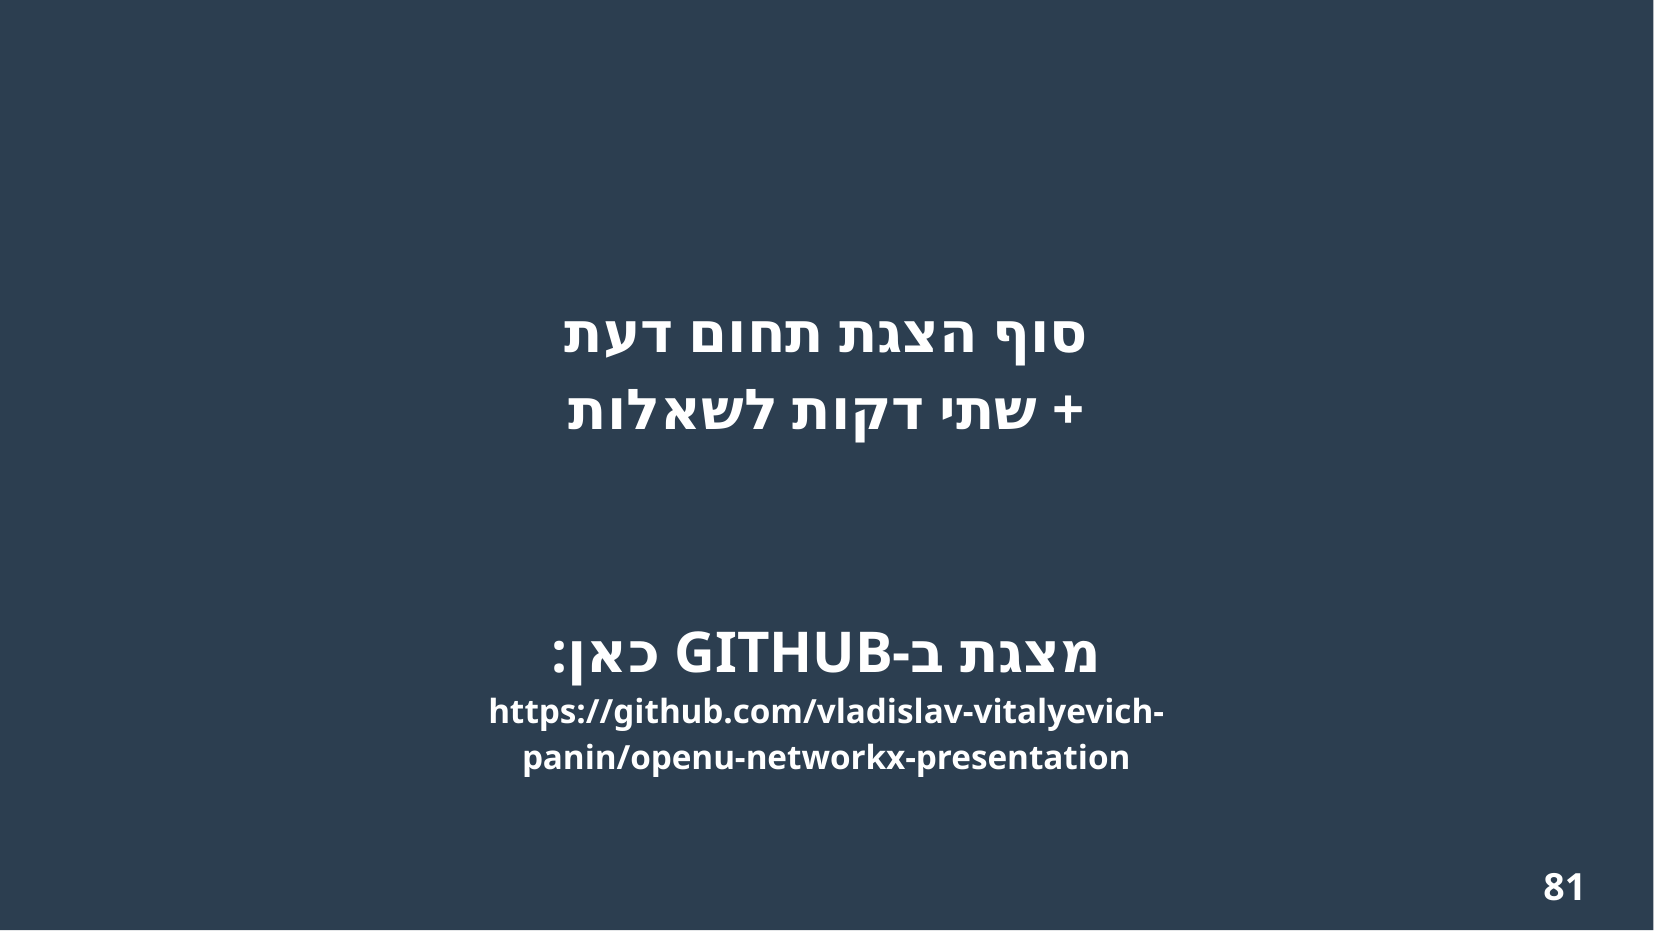

# סוף הצגת תחום דעת + שתי דקות לשאלות
מצגת ב-GITHUB כאן: https://github.com/vladislav-vitalyevich-panin/openu-networkx-presentation
81